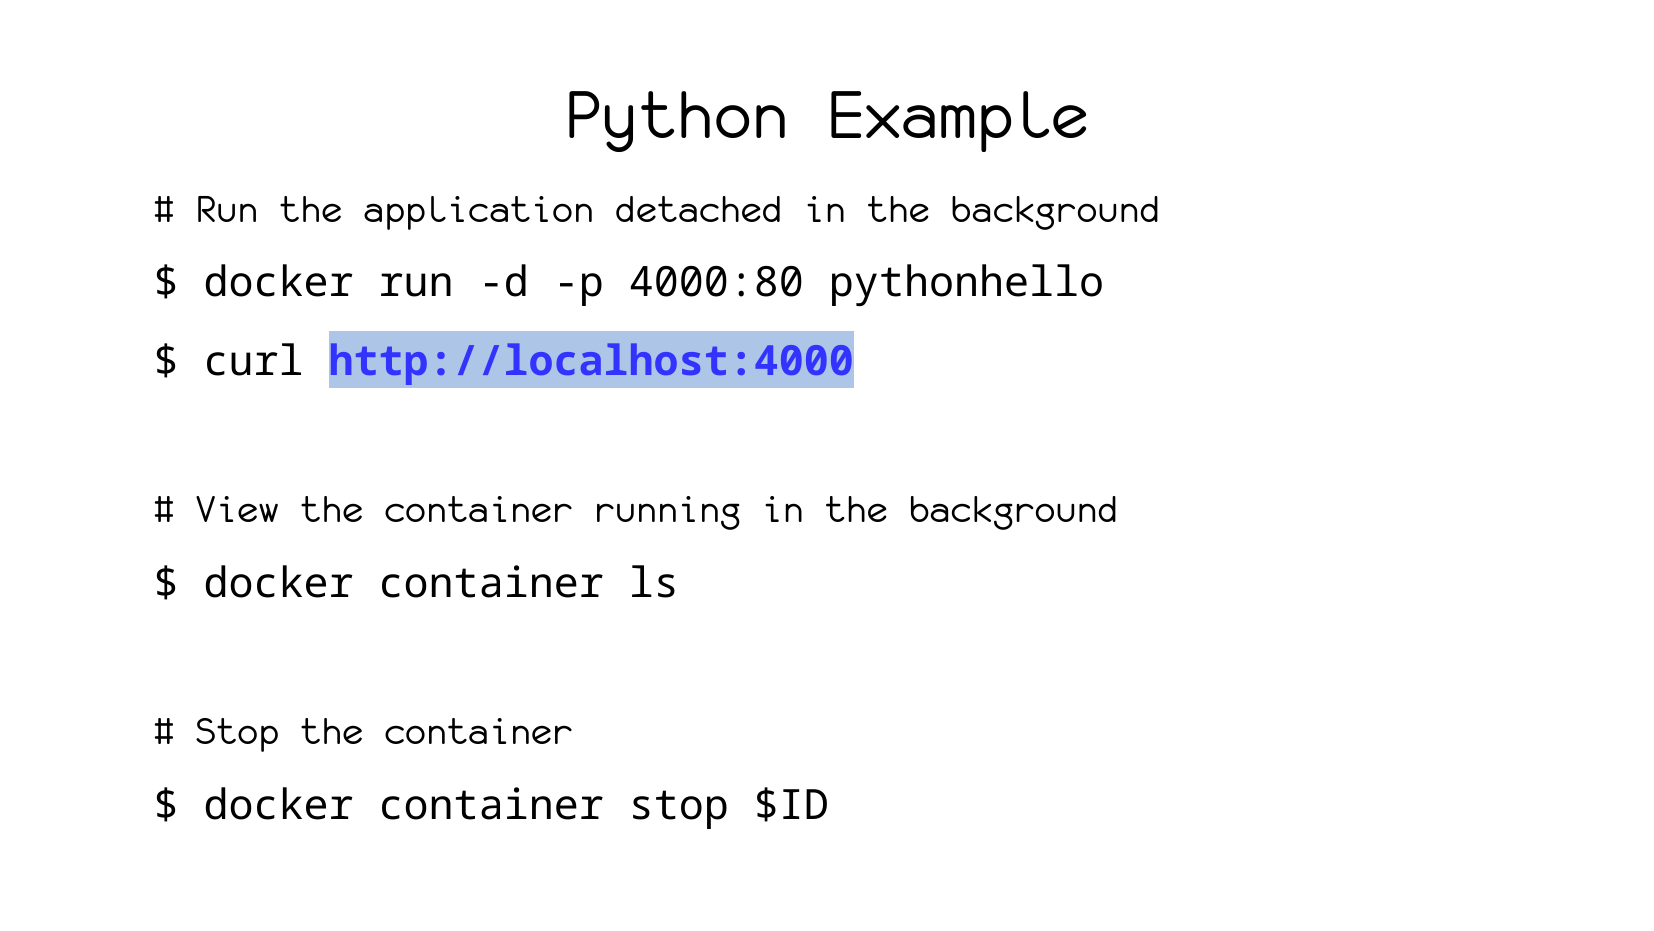

# Python Example
# Run the application detached in the background
$ docker run -d -p 4000:80 pythonhello
$ curl http://localhost:4000
# View the container running in the background
$ docker container ls
# Stop the container
$ docker container stop $ID